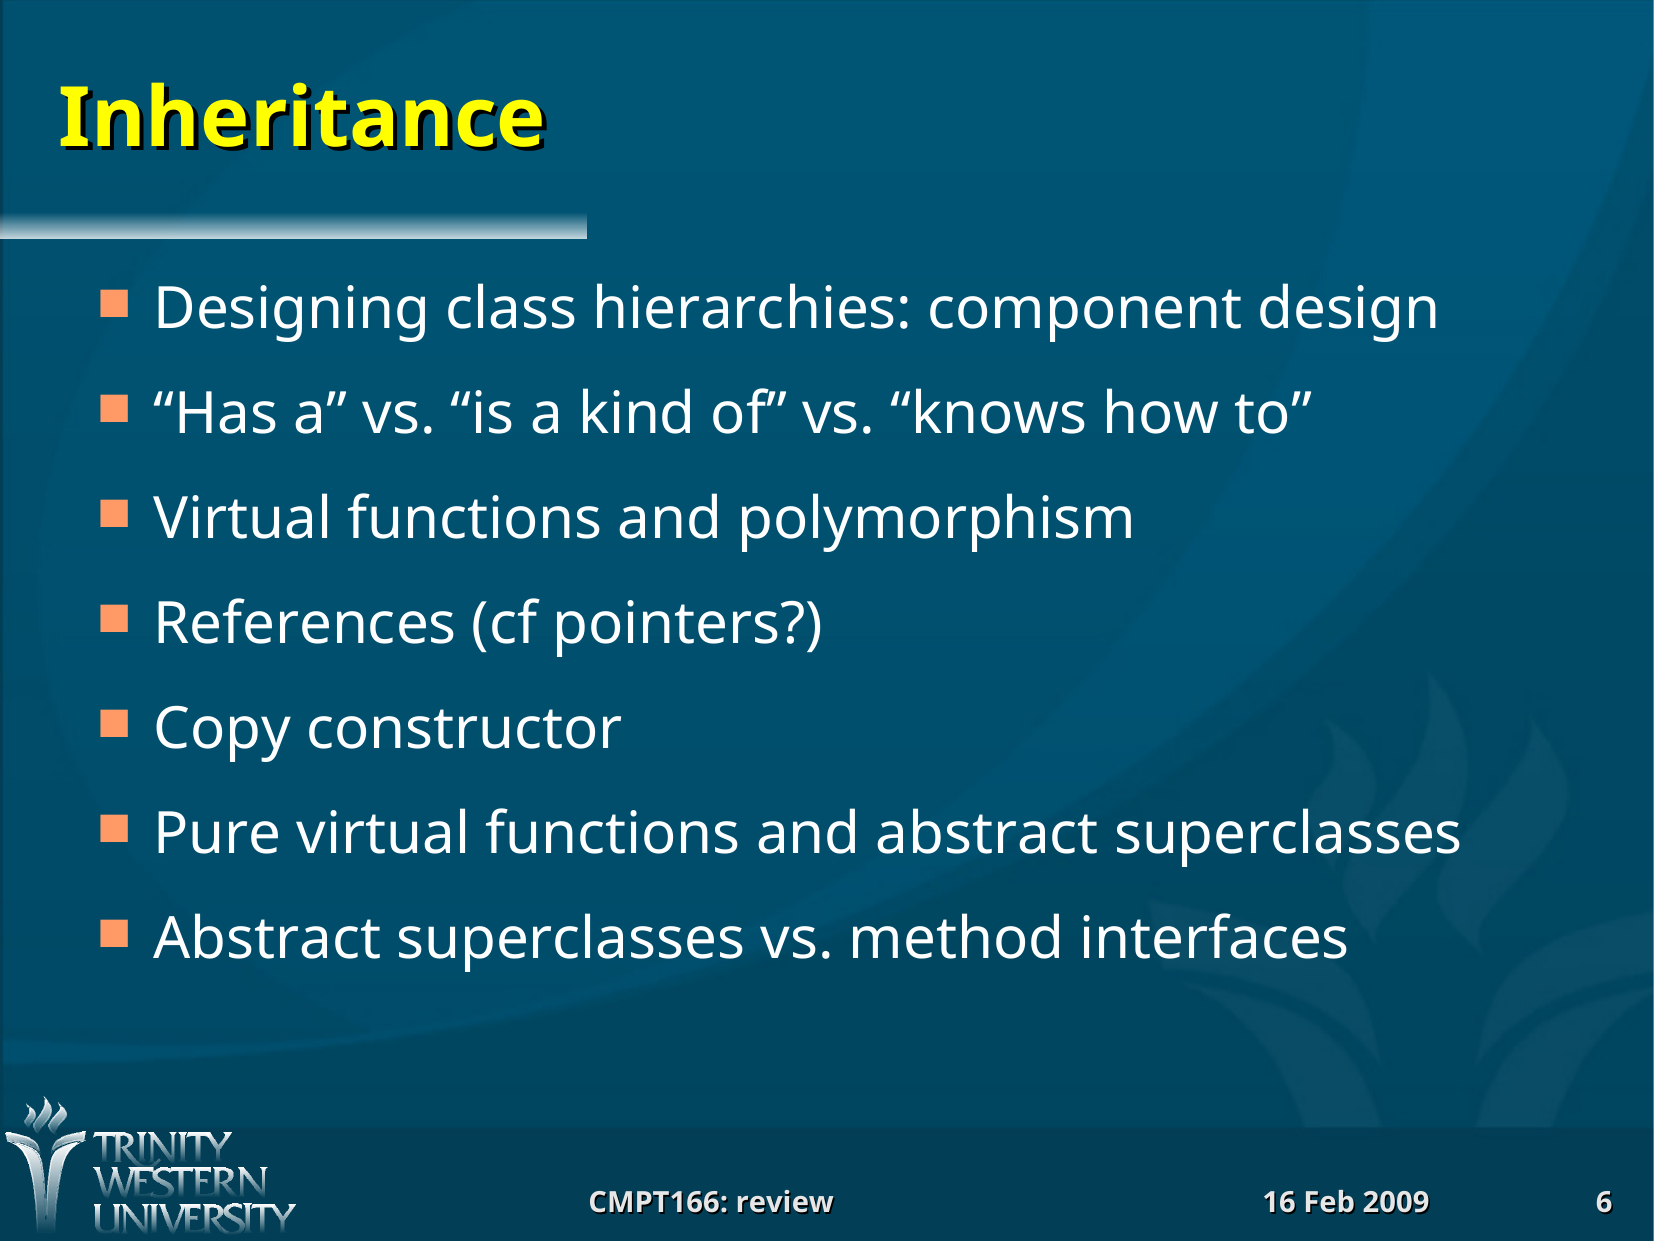

# Inheritance
Designing class hierarchies: component design
“Has a” vs. “is a kind of” vs. “knows how to”
Virtual functions and polymorphism
References (cf pointers?)
Copy constructor
Pure virtual functions and abstract superclasses
Abstract superclasses vs. method interfaces
CMPT166: review
16 Feb 2009
6